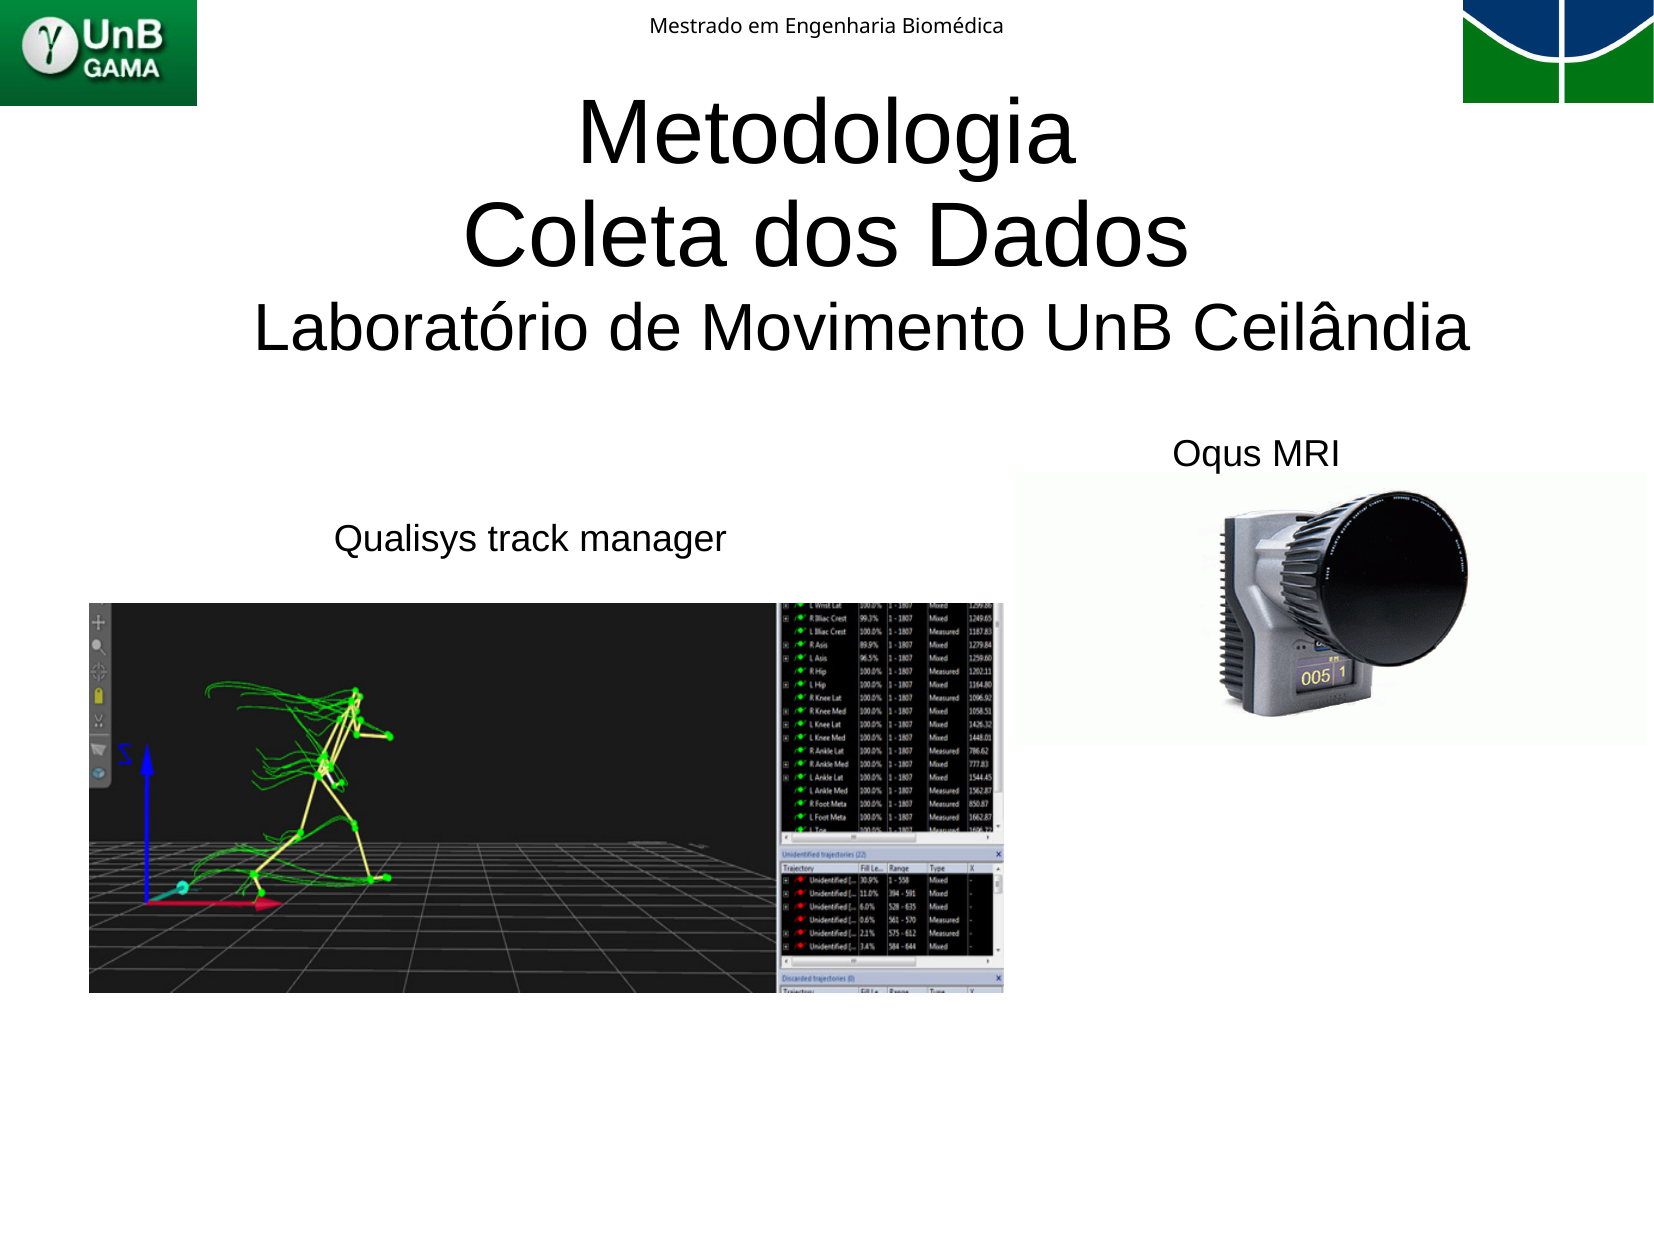

# Metodologia Coleta dos Dados
Laboratório de Movimento UnB Ceilândia
Oqus MRI
Qualisys track manager